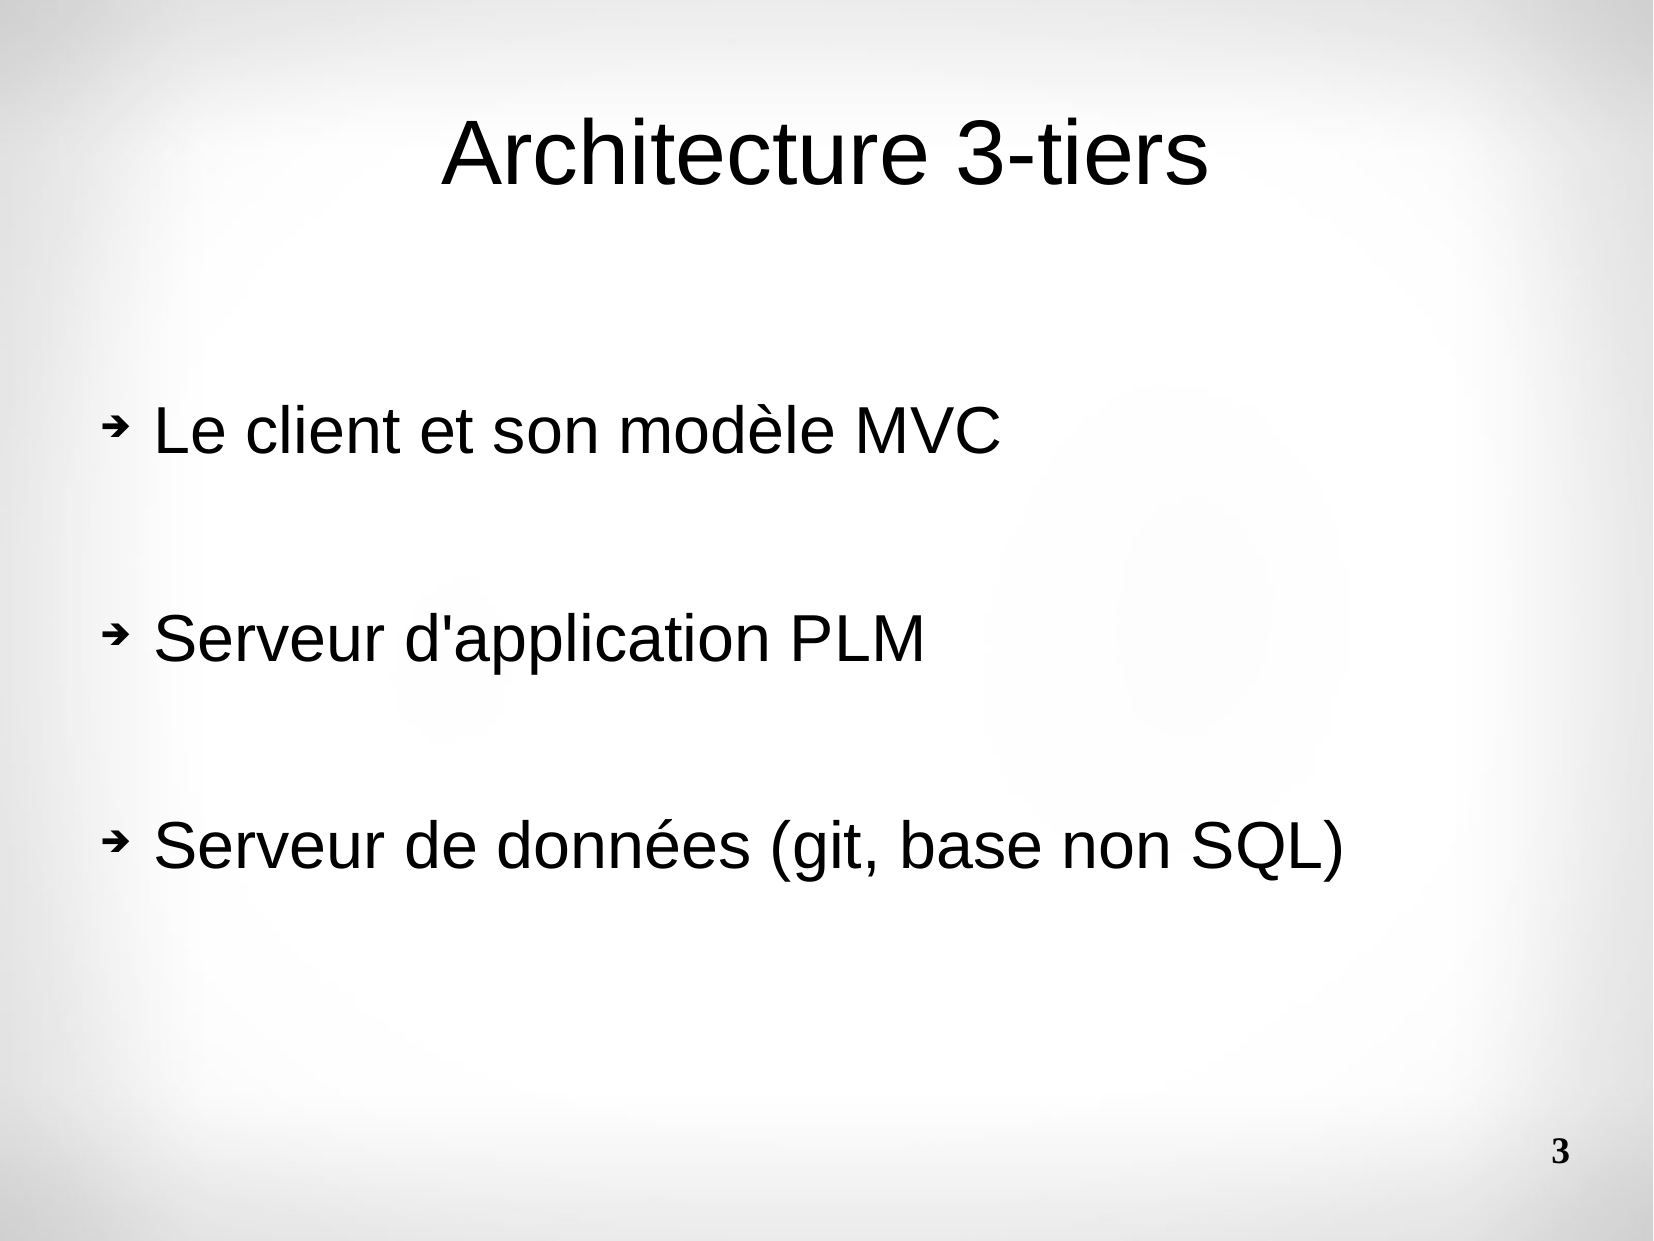

# Architecture 3-tiers
Le client et son modèle MVC
Serveur d'application PLM
Serveur de données (git, base non SQL)
3